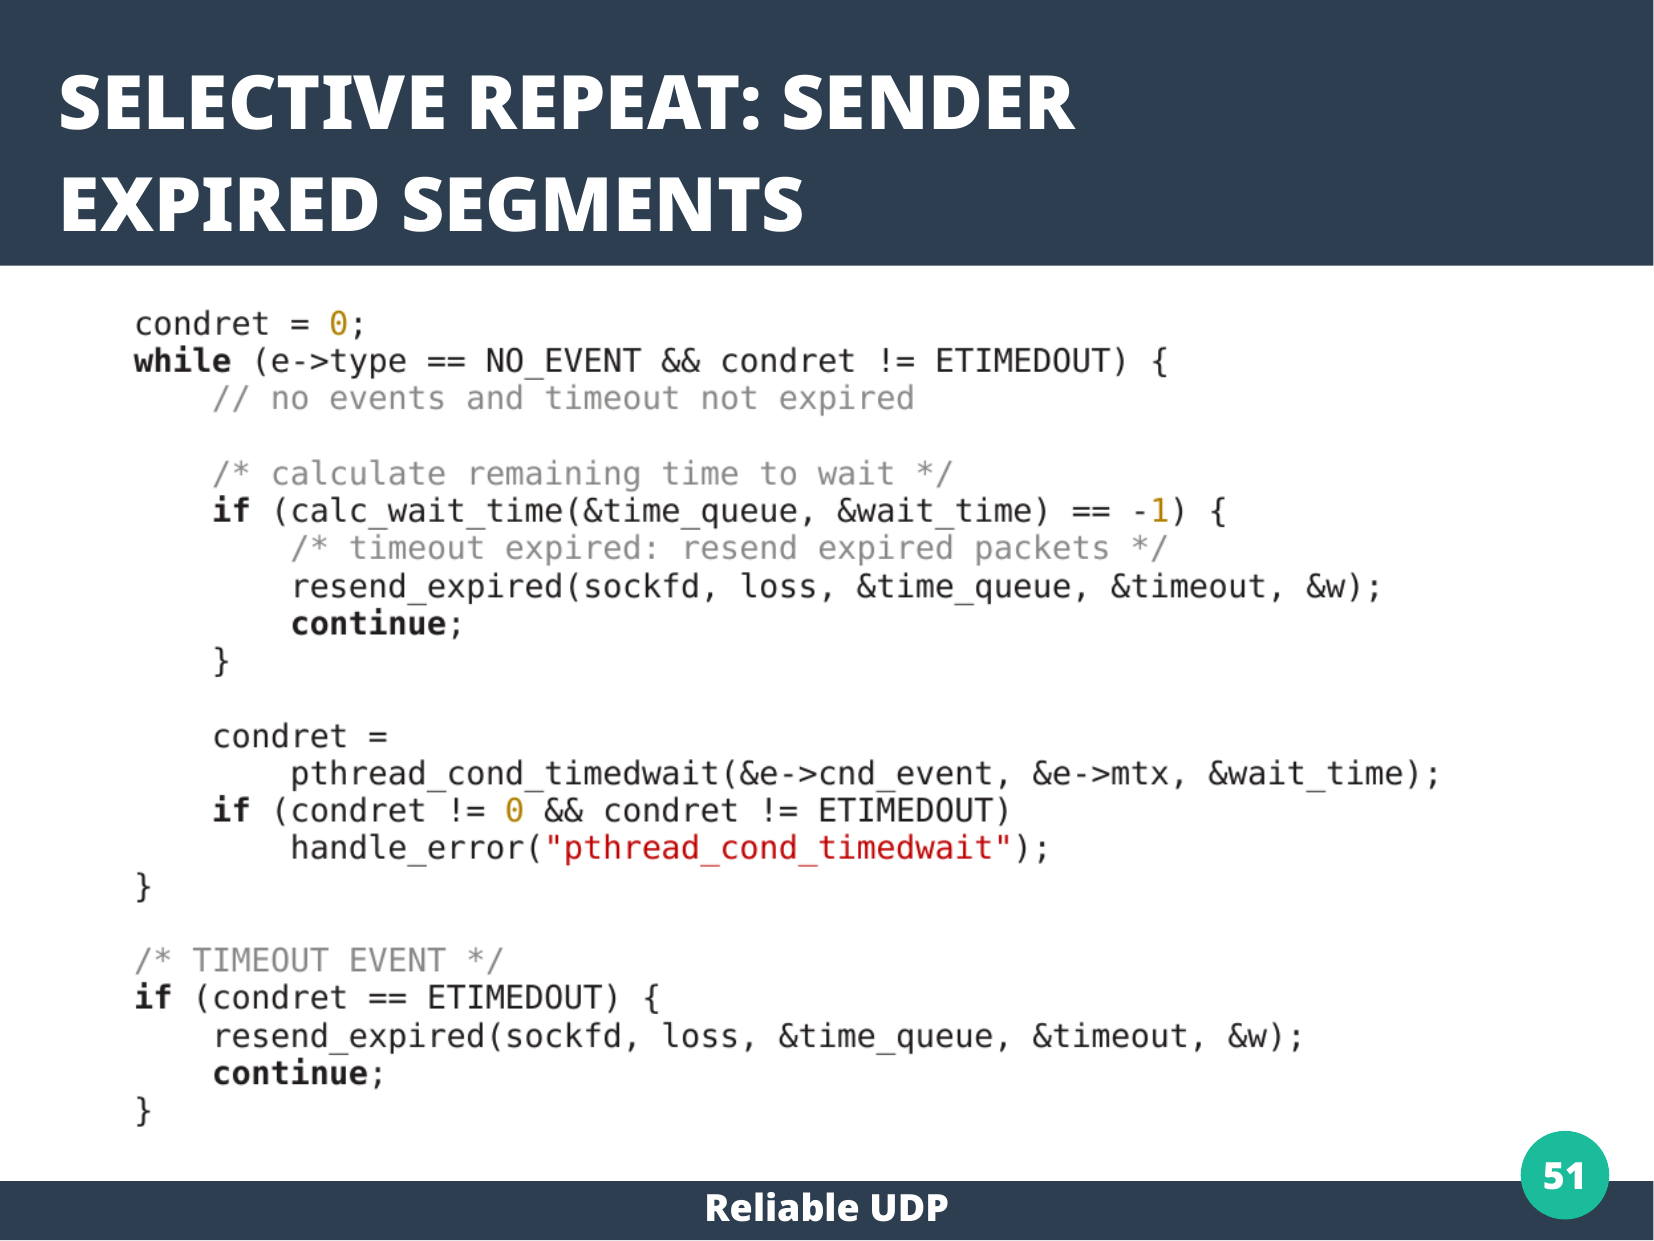

# SELECTIVE REPEAT: SENDER EXPIRED SEGMENTS
51
Reliable UDP